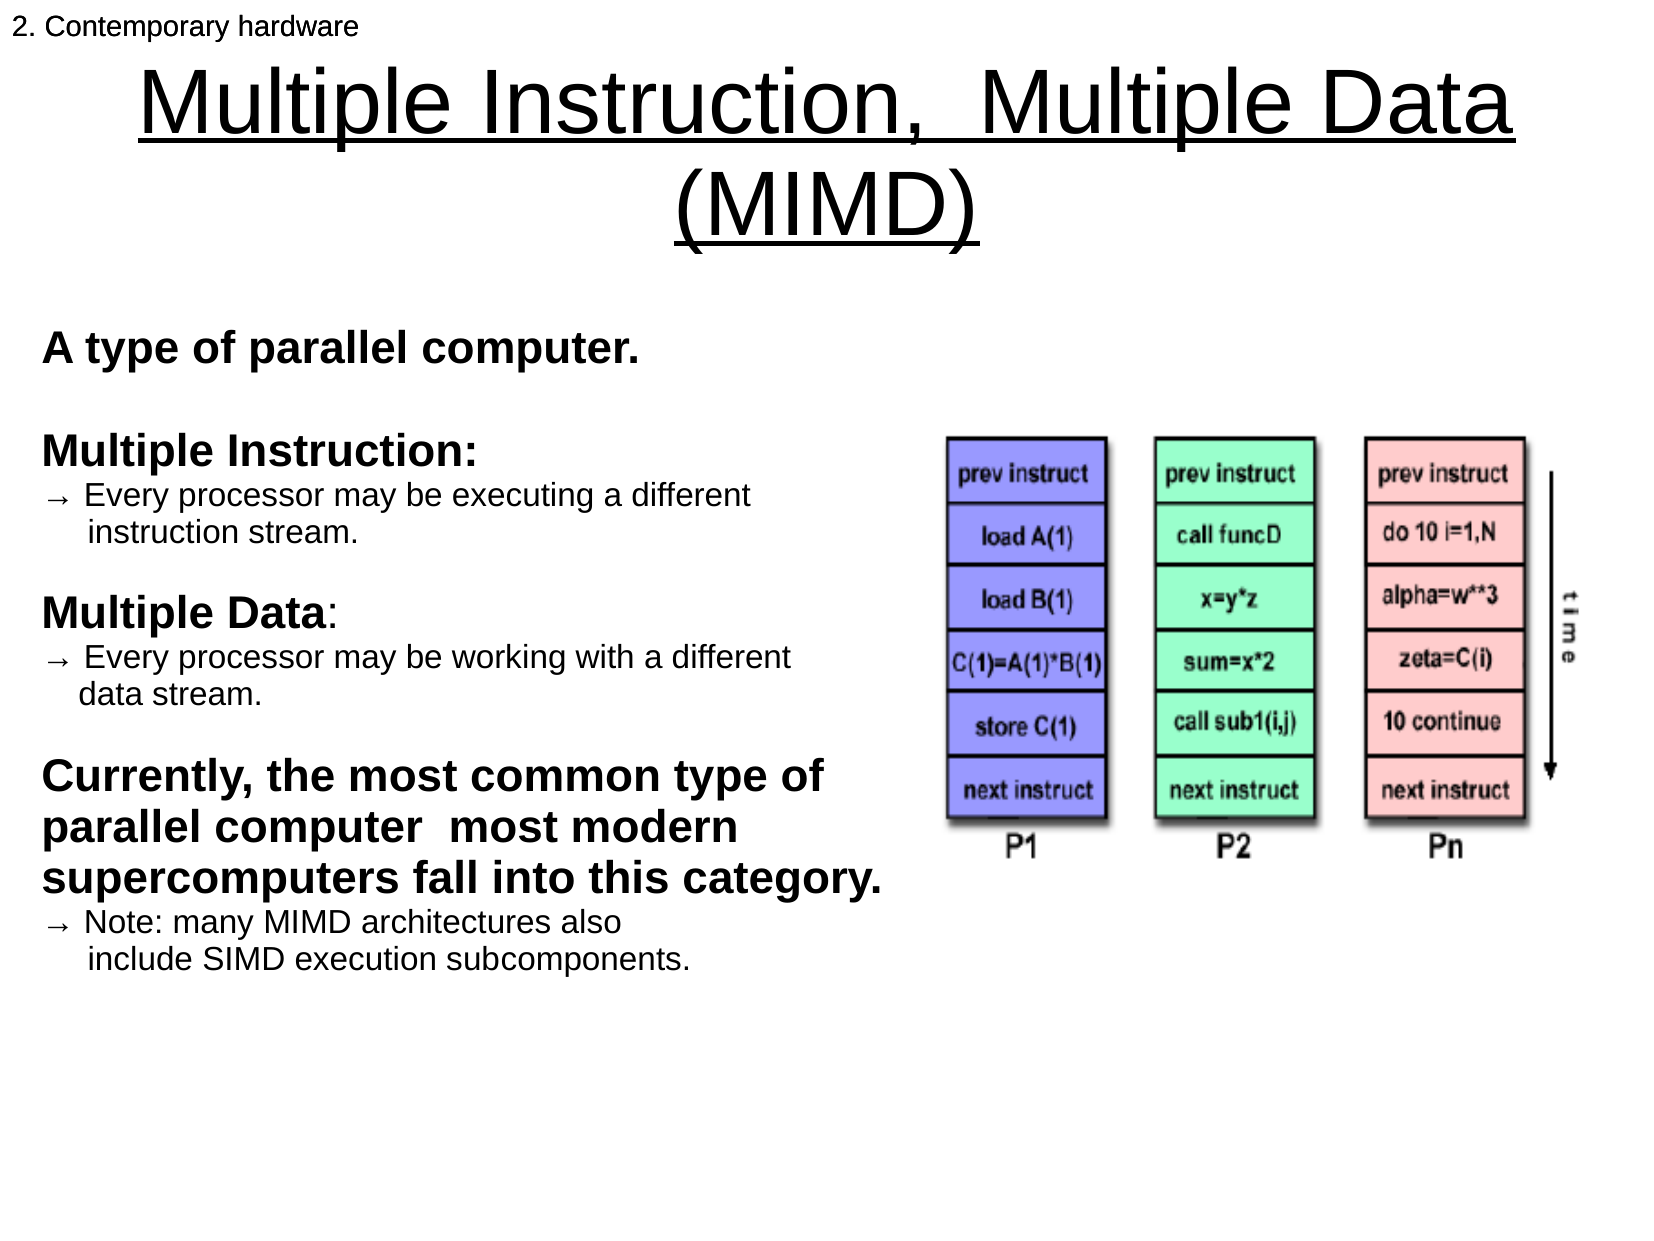

2. Contemporary hardware
2. Contemporary hardware
# Multiple Instruction, Multiple Data (MIMD)
A type of parallel computer.
Multiple Instruction:
→ Every processor may be executing a different
 instruction stream.
Multiple Data:
→ Every processor may be working with a different
 data stream.
Currently, the most common type of
parallel computer ­ most modern
supercomputers fall into this category.
→ Note: many MIMD architectures also
 include SIMD execution sub­components.